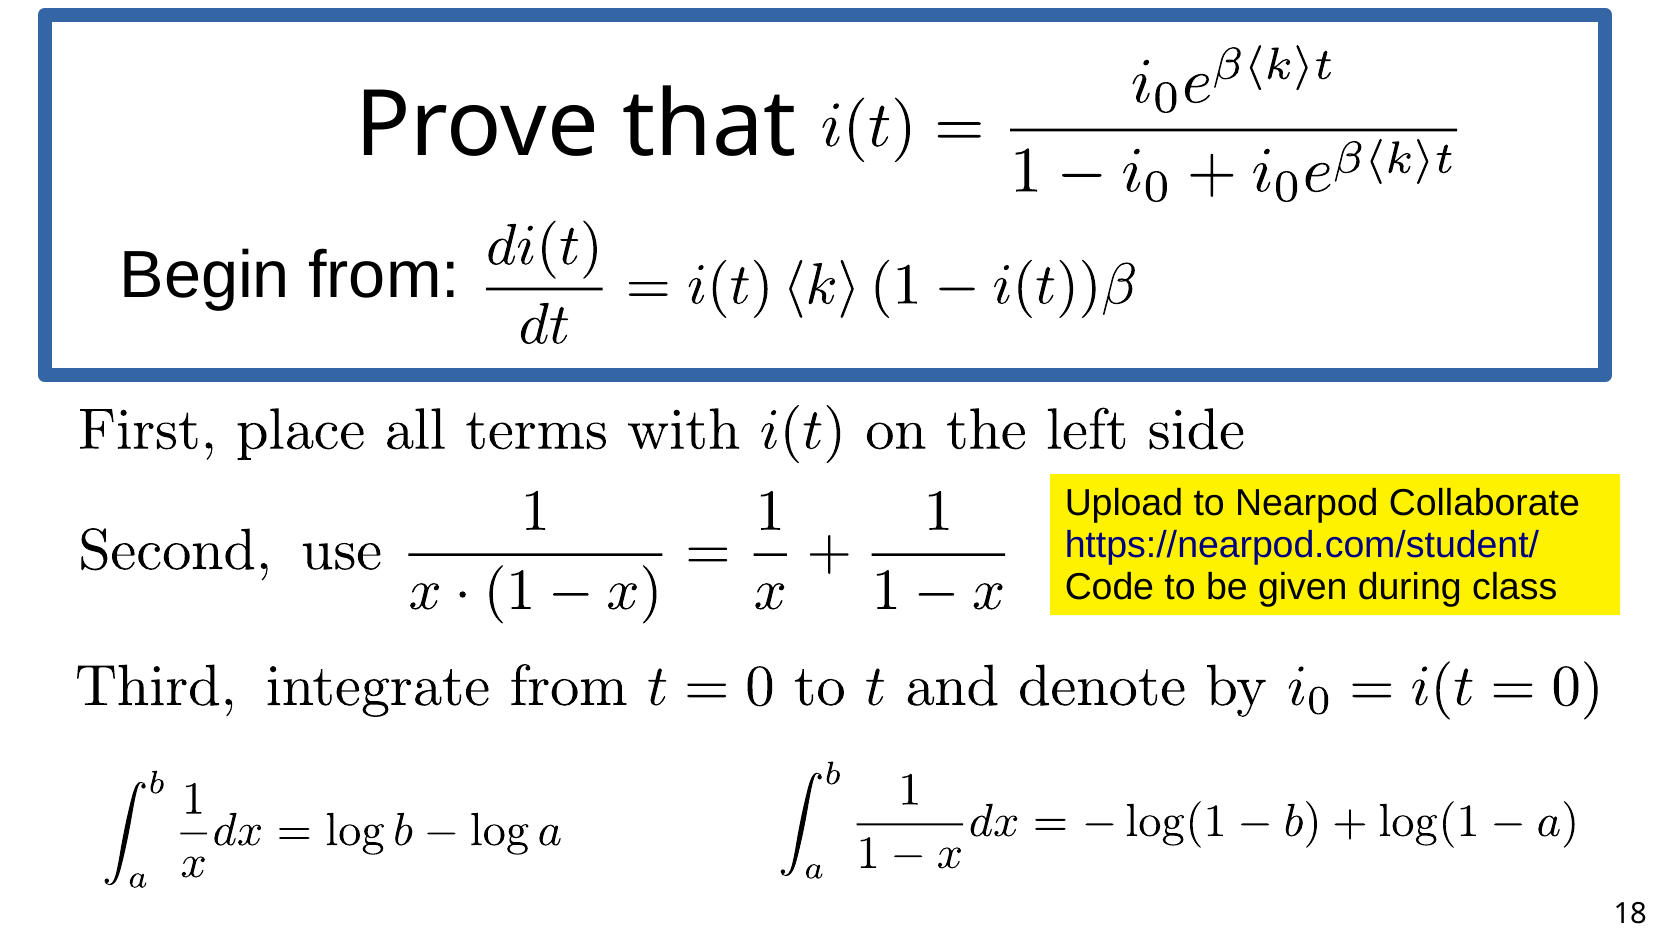

# Prove that
Begin from:
Upload to Nearpod Collaborate
https://nearpod.com/student/
Code to be given during class
18